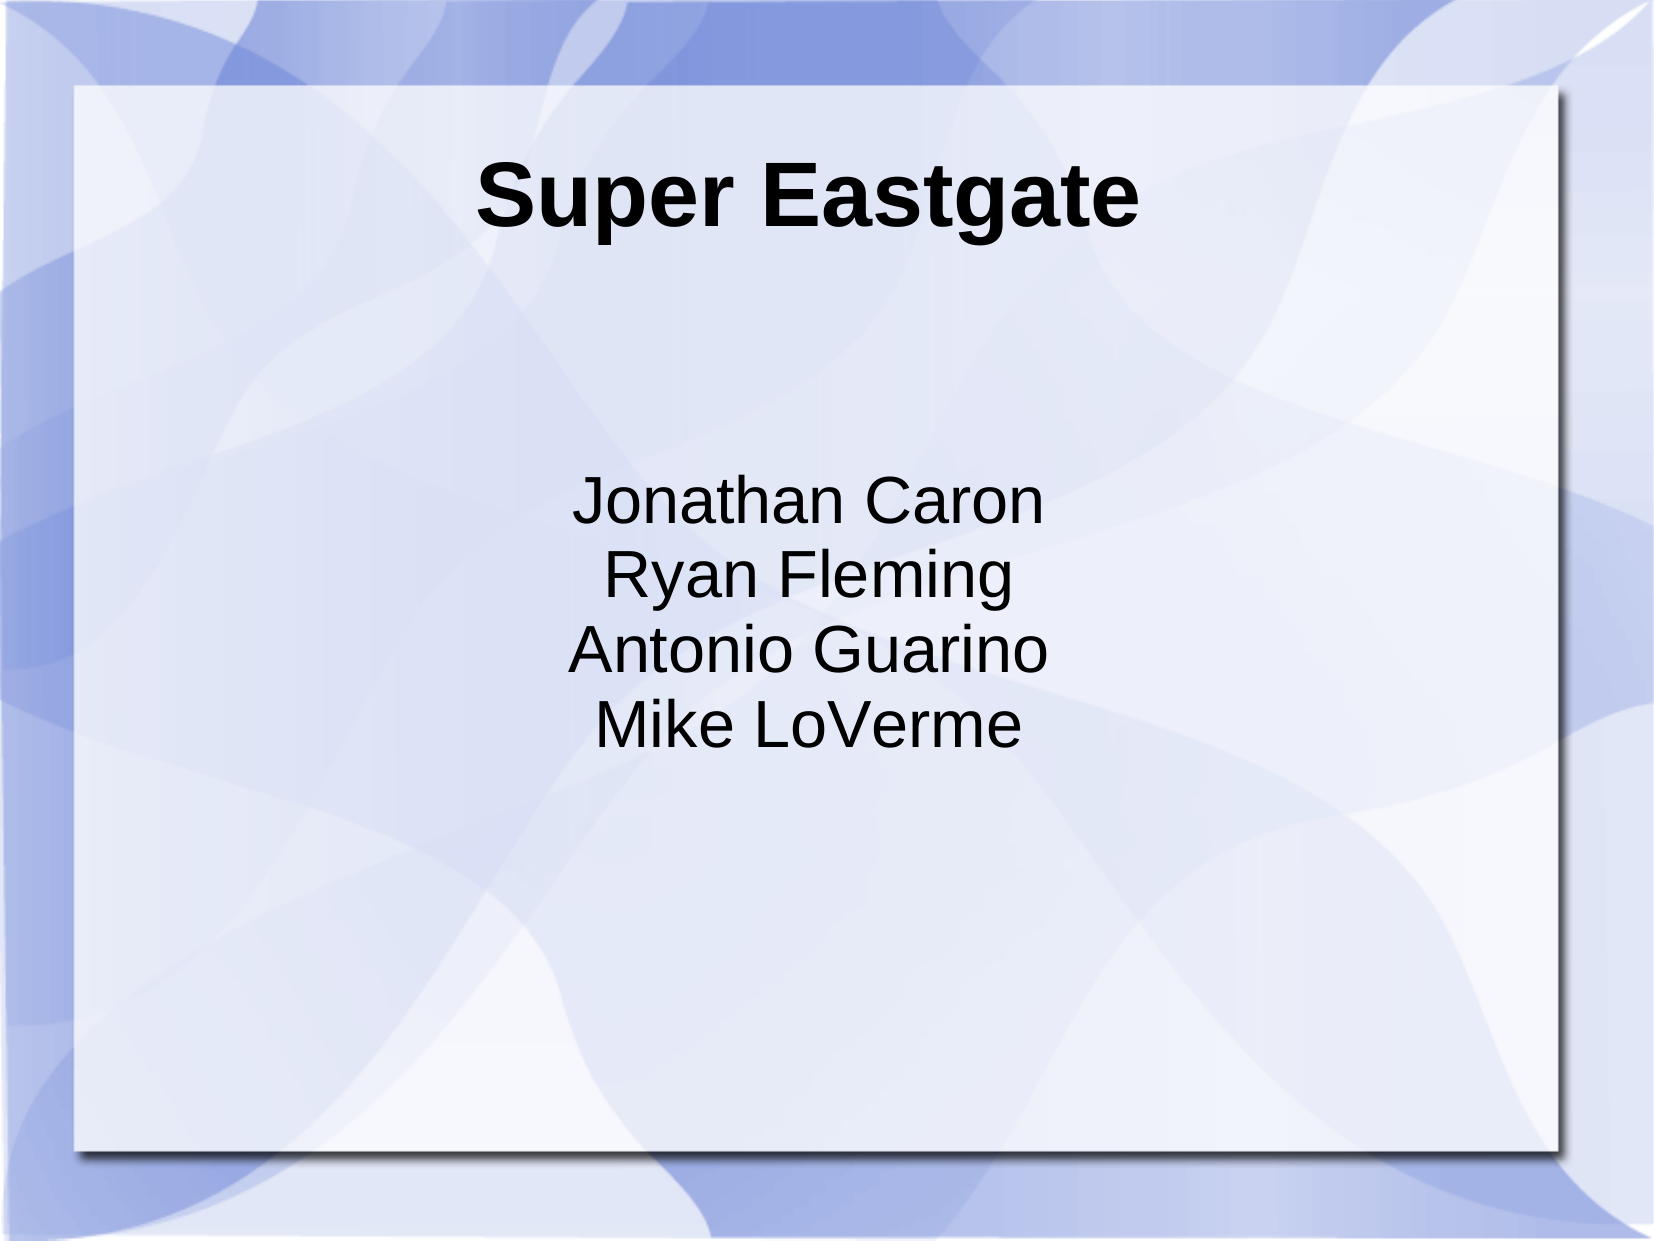

# Super Eastgate
Jonathan Caron
Ryan Fleming
Antonio Guarino
Mike LoVerme